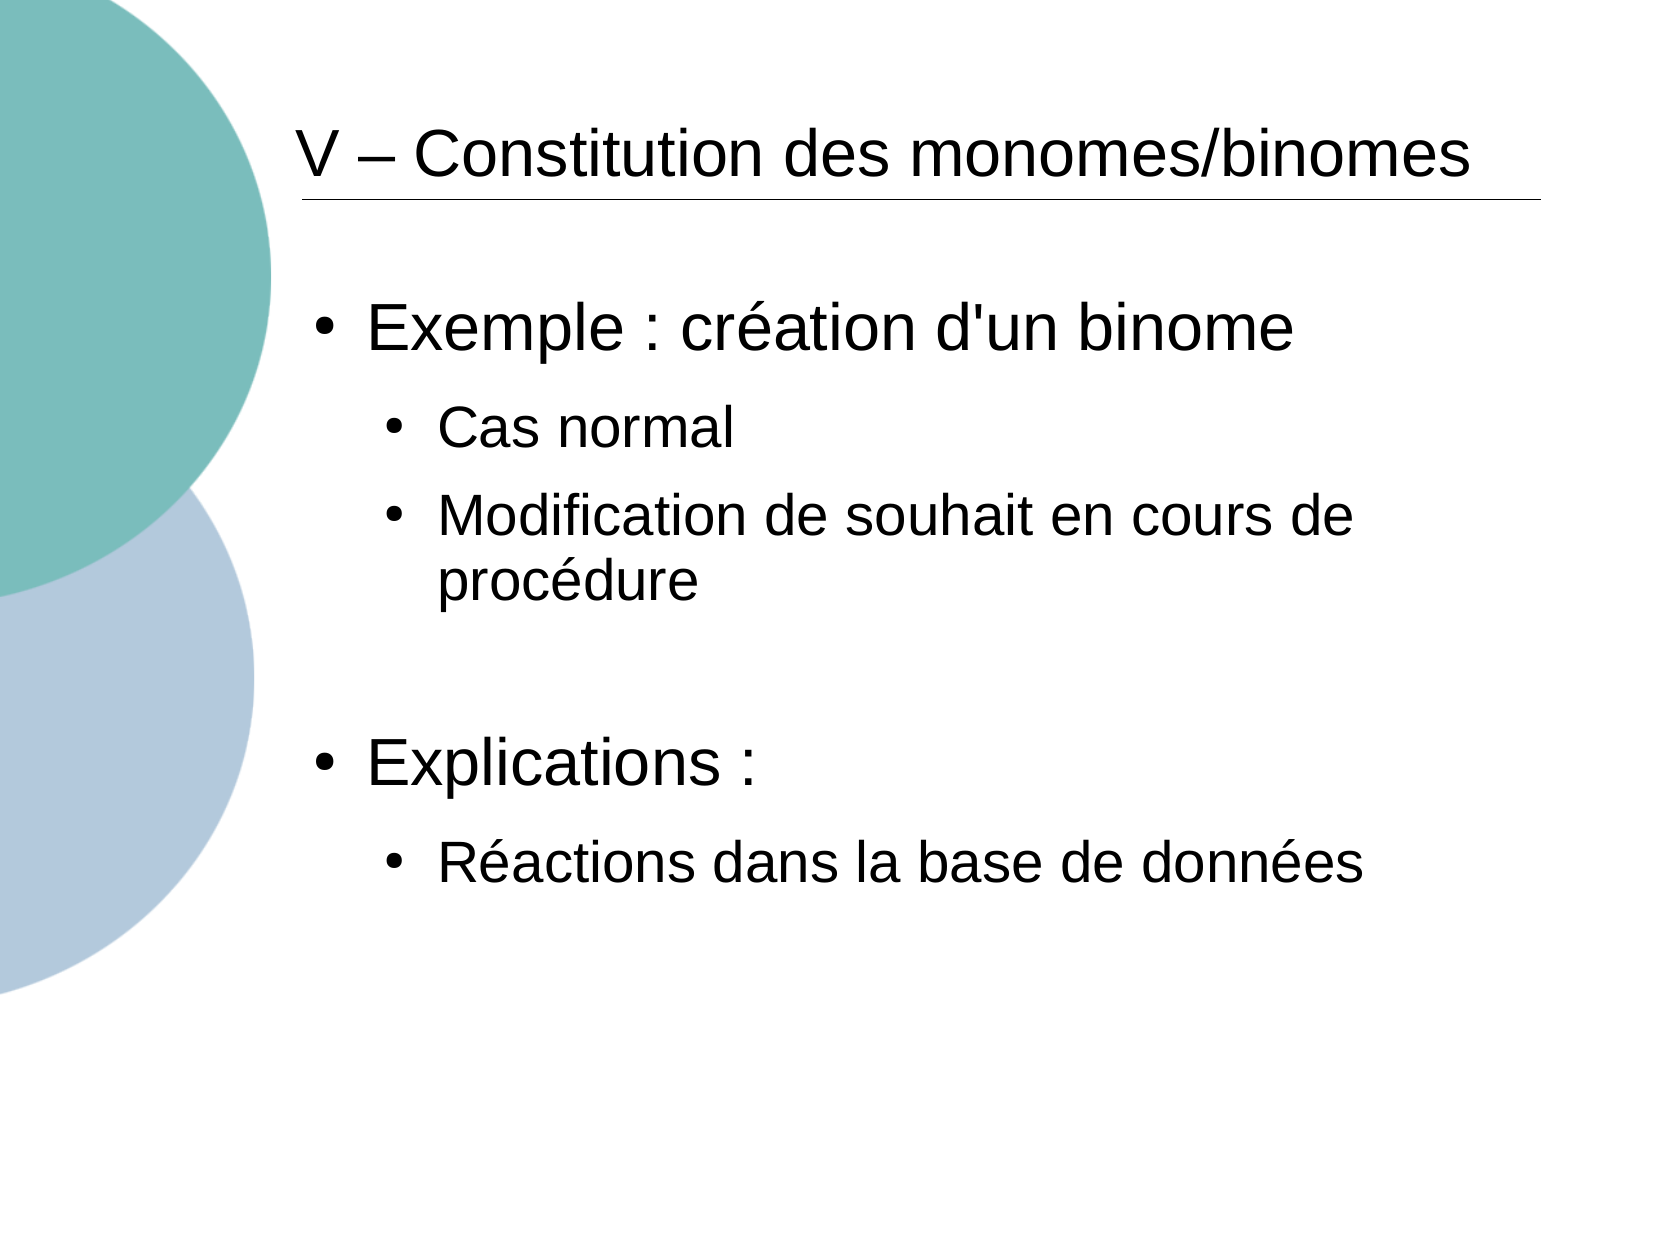

# V – Constitution des monomes/binomes
| |
| --- |
Exemple : création d'un binome
Cas normal
Modification de souhait en cours de procédure
Explications :
Réactions dans la base de données